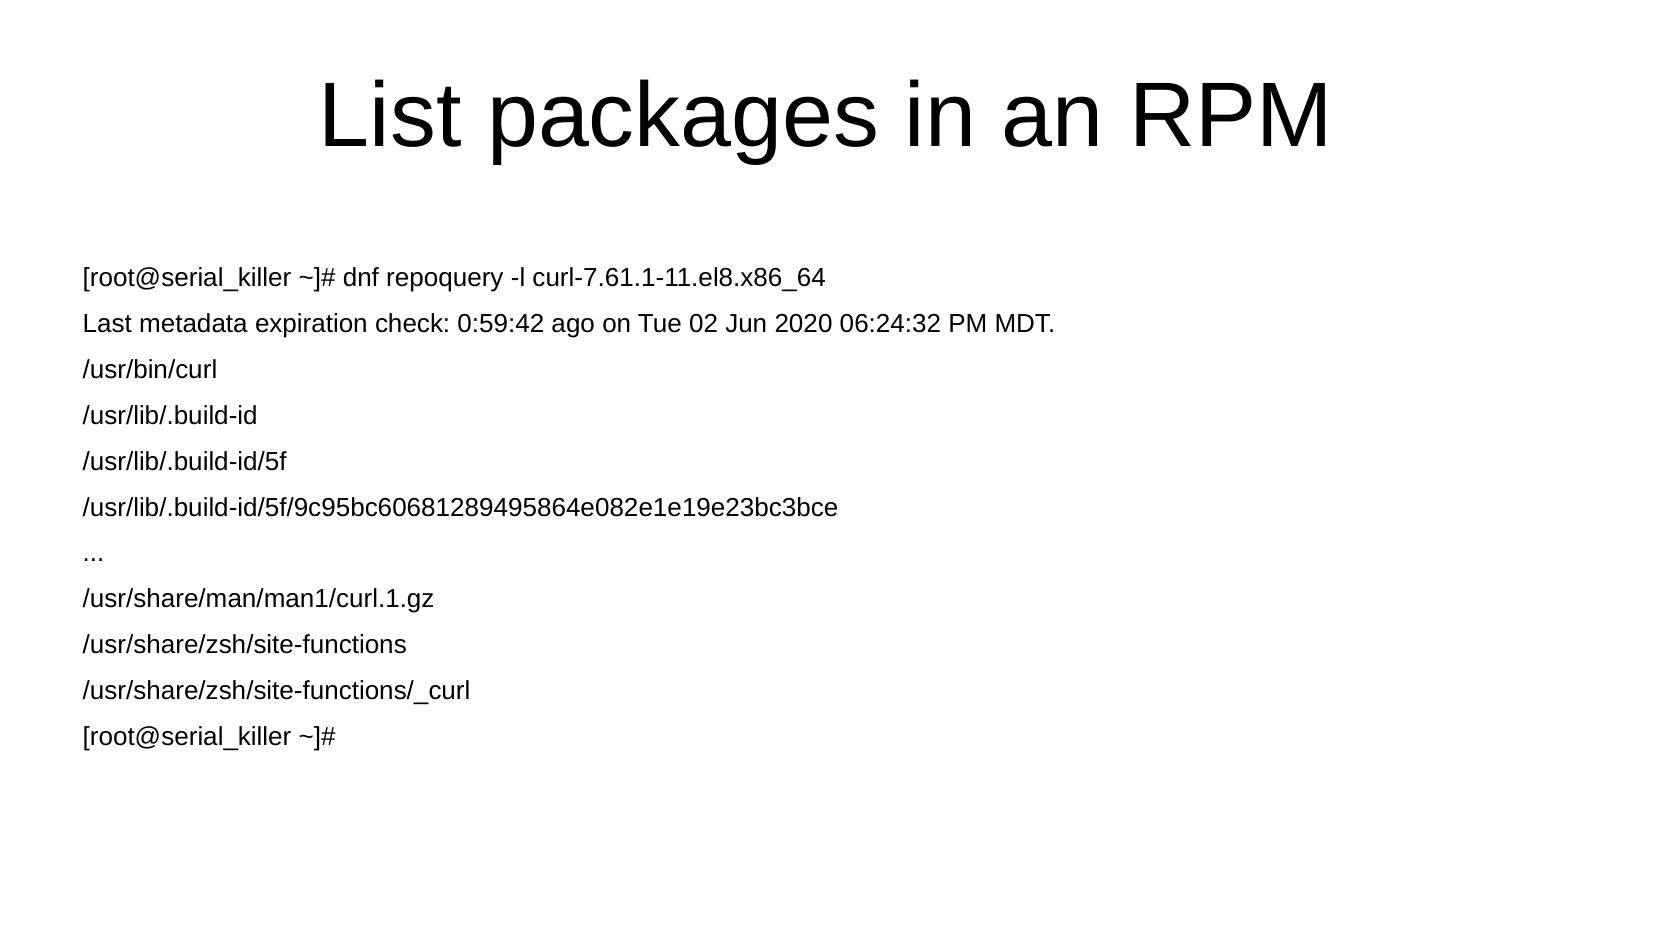

# List packages in an RPM
[root@serial_killer ~]# dnf repoquery -l curl-7.61.1-11.el8.x86_64
Last metadata expiration check: 0:59:42 ago on Tue 02 Jun 2020 06:24:32 PM MDT.
/usr/bin/curl
/usr/lib/.build-id
/usr/lib/.build-id/5f
/usr/lib/.build-id/5f/9c95bc60681289495864e082e1e19e23bc3bce
...
/usr/share/man/man1/curl.1.gz
/usr/share/zsh/site-functions
/usr/share/zsh/site-functions/_curl
[root@serial_killer ~]#